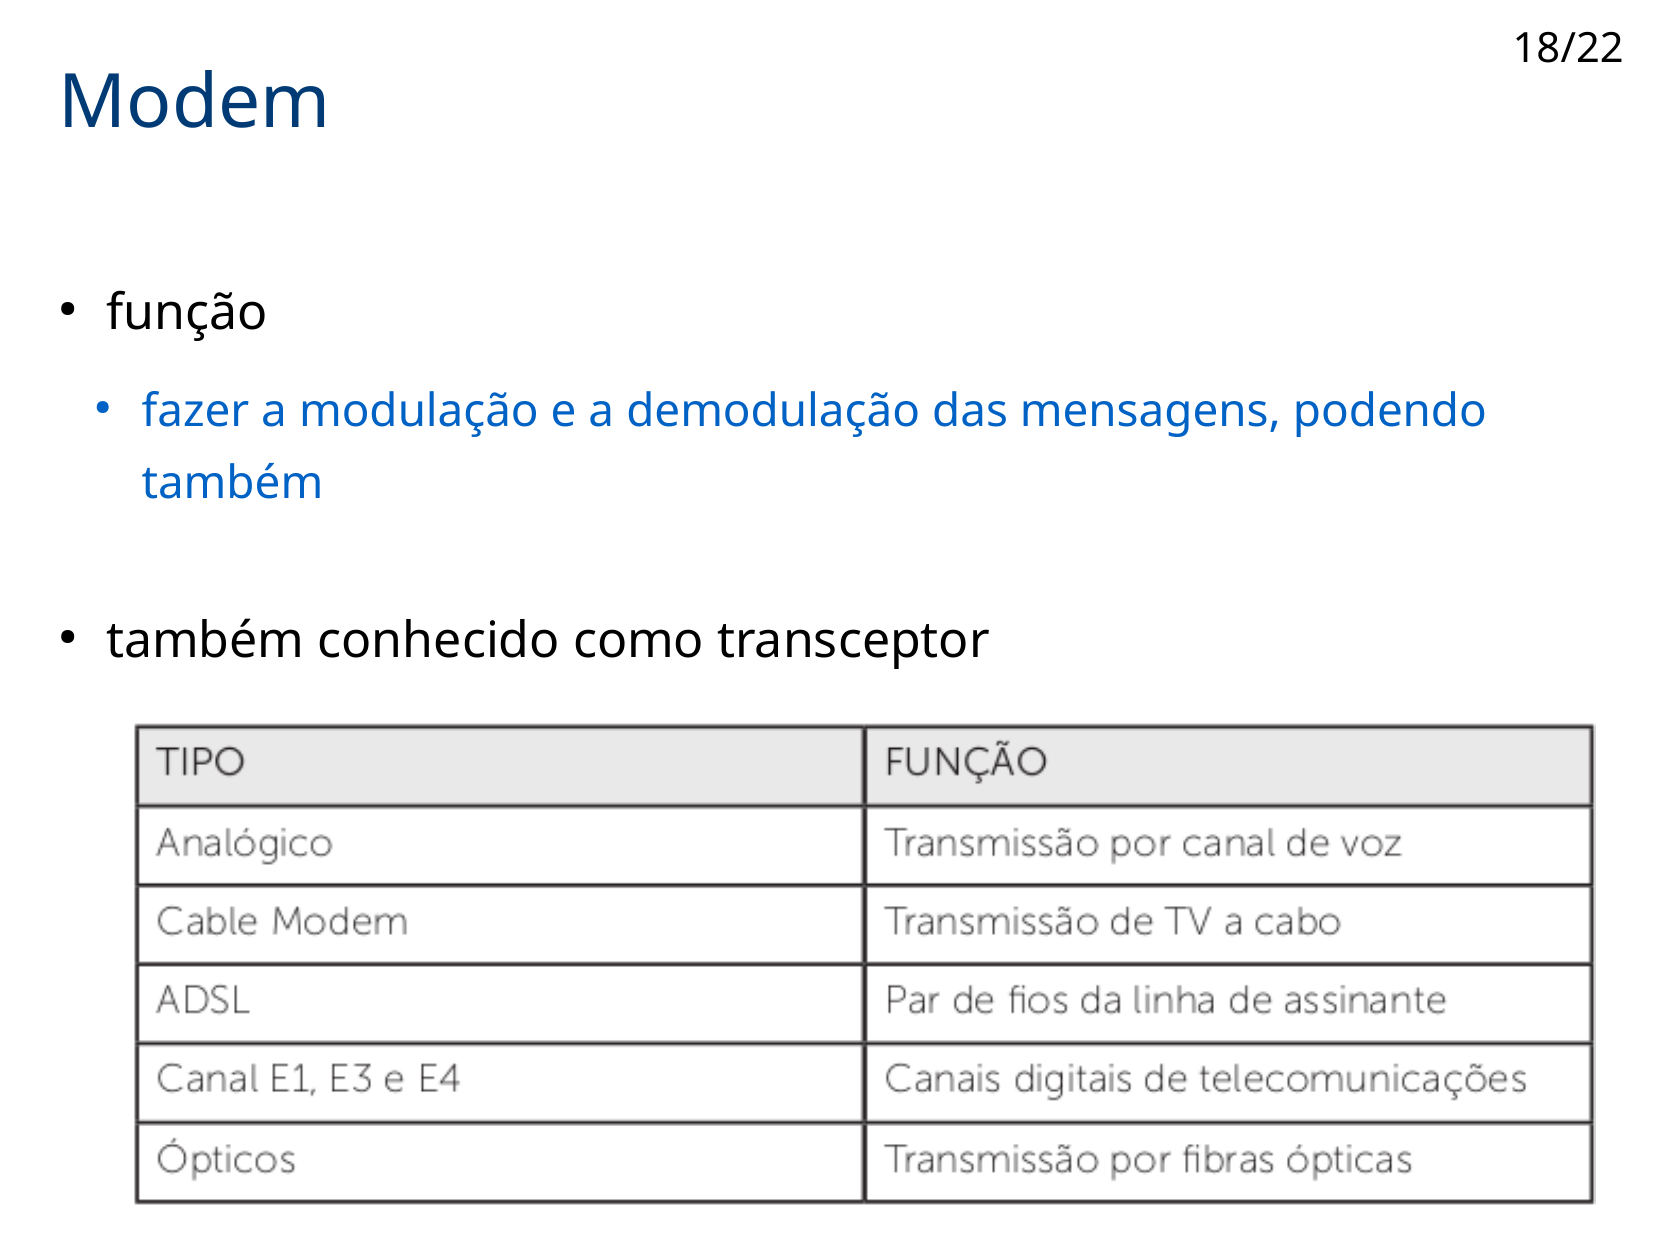

18
# Modem
função
fazer a modulação e a demodulação das mensagens, podendo também
também conhecido como transceptor